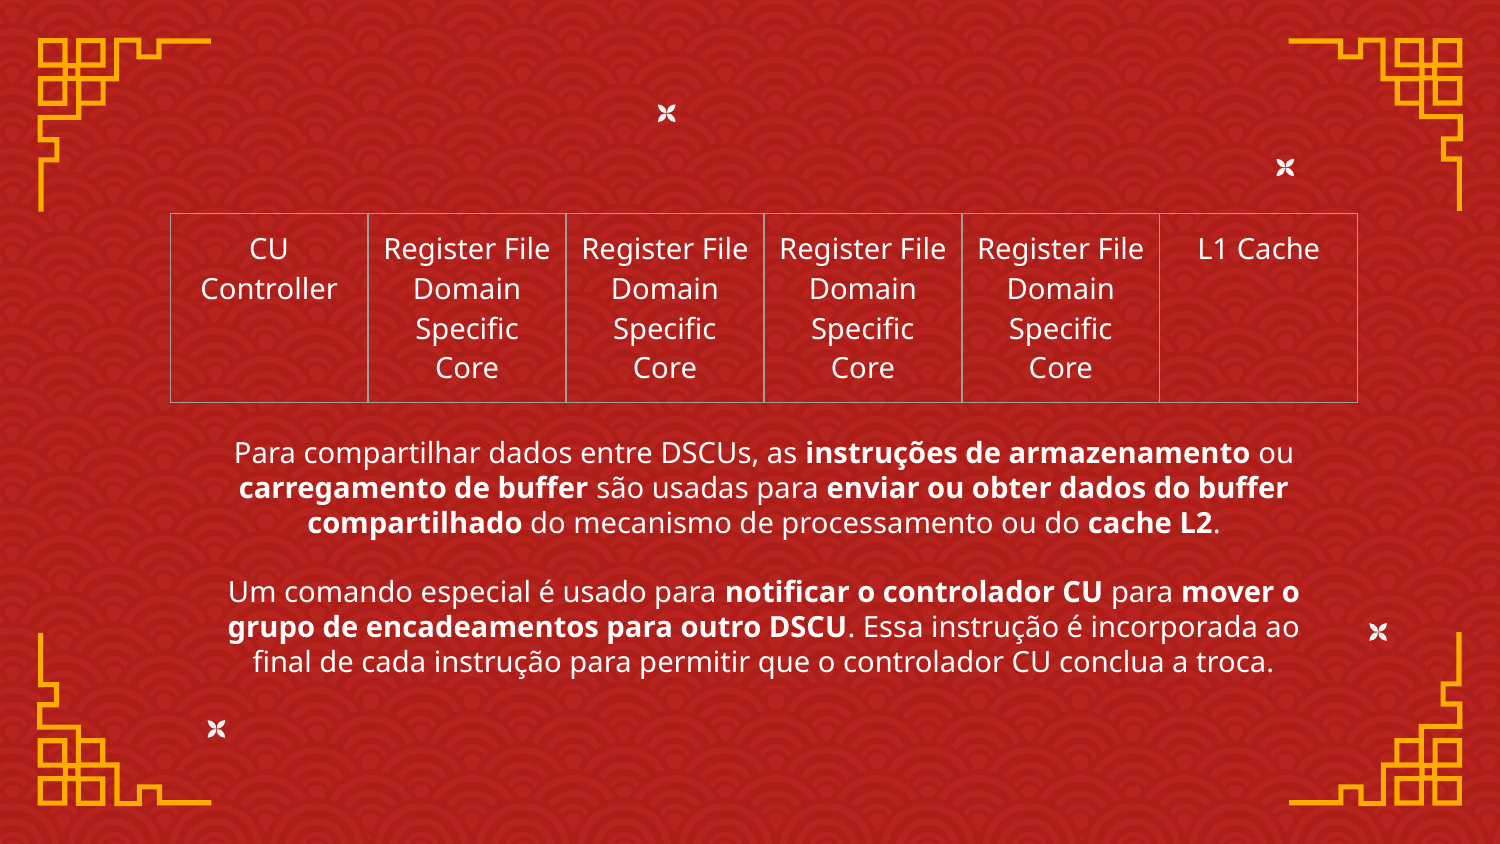

| CU Controller | Register File Domain Specific Core | Register File Domain Specific Core | Register File Domain Specific Core | Register File Domain Specific Core | L1 Cache |
| --- | --- | --- | --- | --- | --- |
# Para compartilhar dados entre DSCUs, as instruções de armazenamento ou carregamento de buffer são usadas para enviar ou obter dados do buffer compartilhado do mecanismo de processamento ou do cache L2.
Um comando especial é usado para notificar o controlador CU para mover o grupo de encadeamentos para outro DSCU. Essa instrução é incorporada ao final de cada instrução para permitir que o controlador CU conclua a troca.